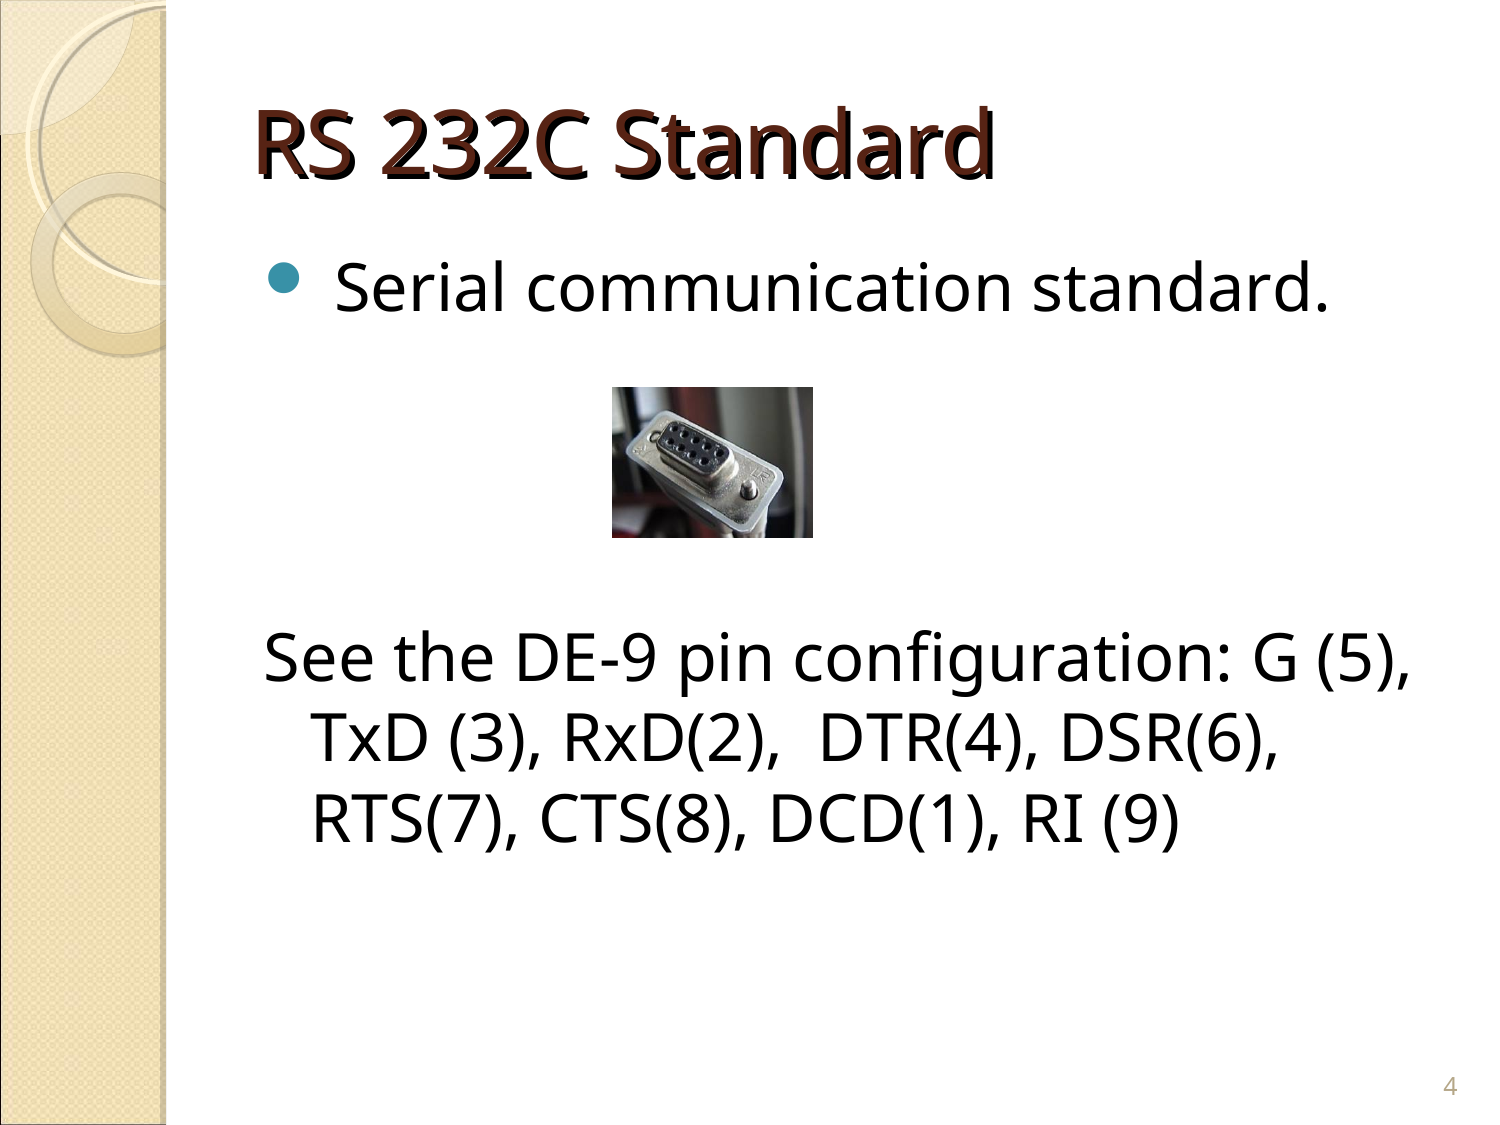

# RS 232C Standard
 Serial communication standard.
See the DE-9 pin configuration: G (5), TxD (3), RxD(2), DTR(4), DSR(6), RTS(7), CTS(8), DCD(1), RI (9)